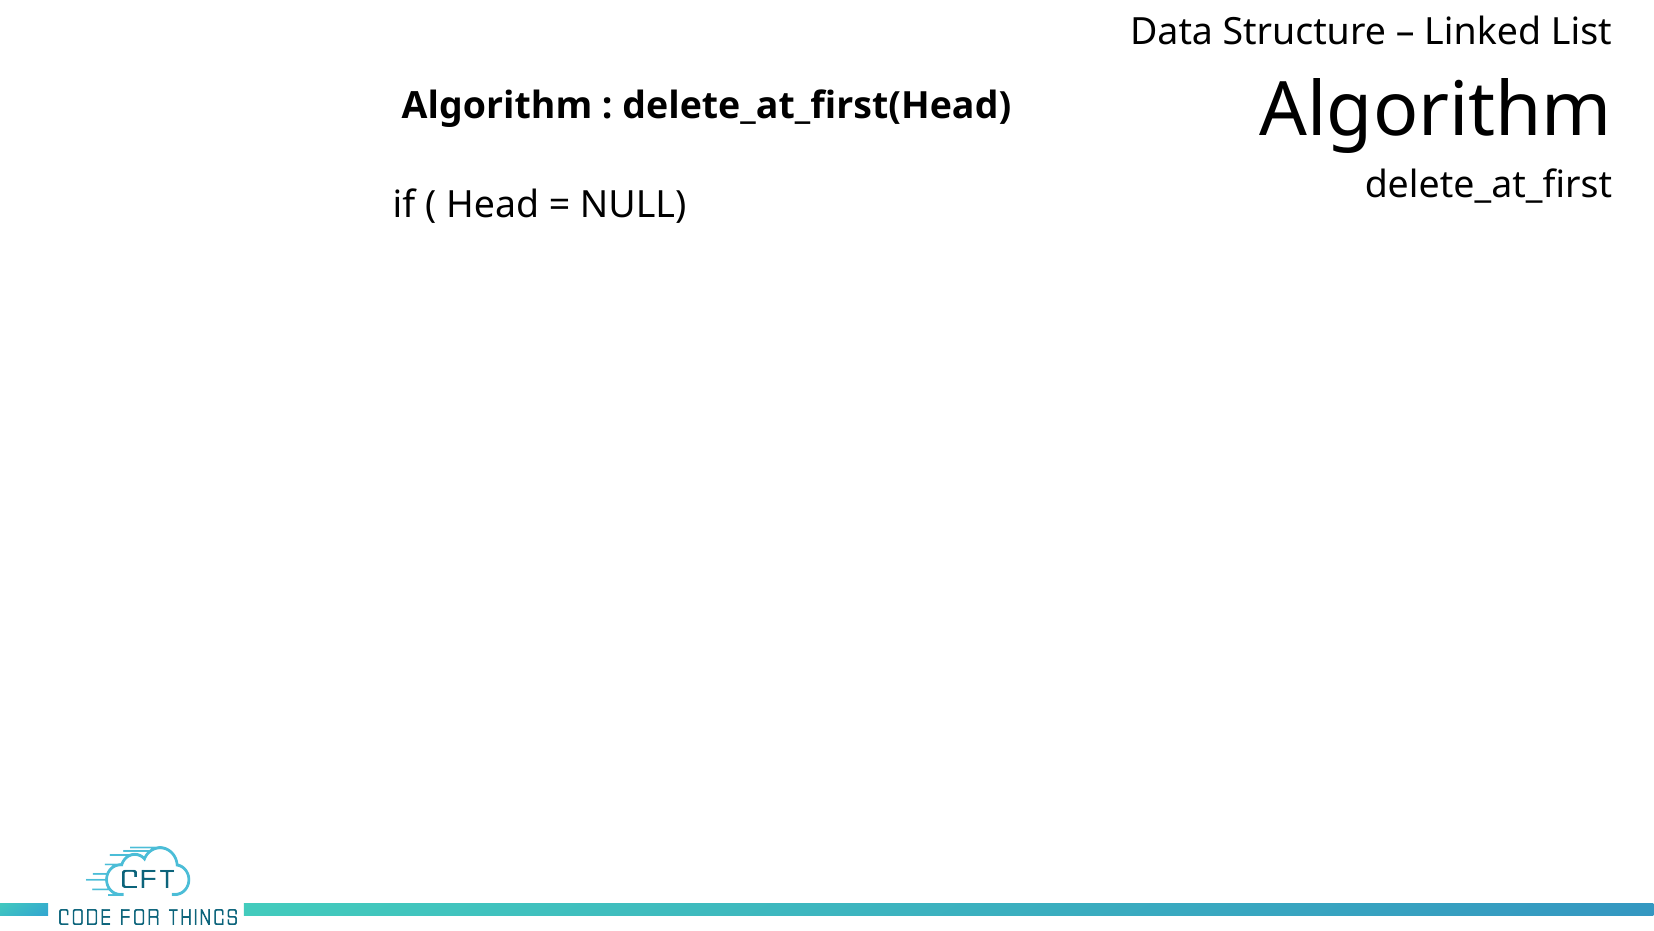

# Data Structure – Linked List Algorithm delete_at_first
Algorithm : delete_at_first(Head)
if ( Head = NULL)